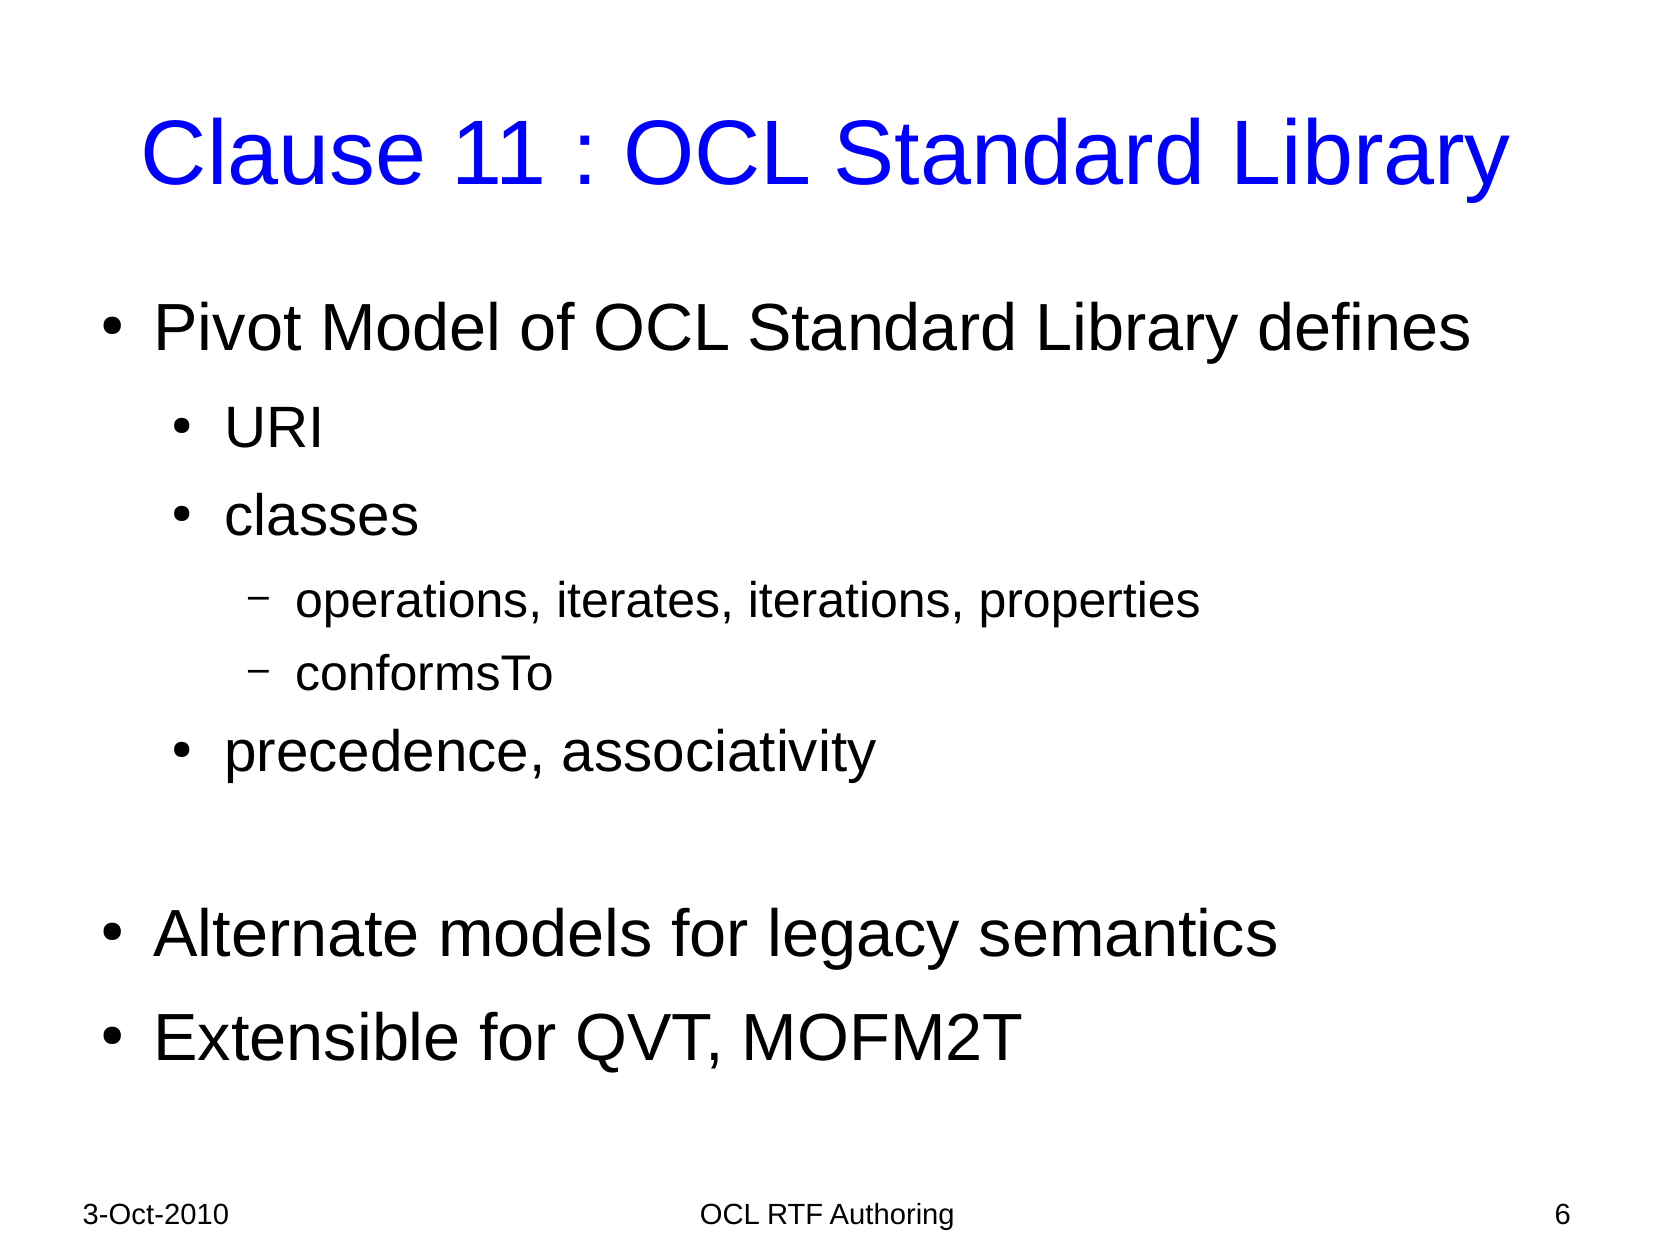

# Clause 11 : OCL Standard Library
Pivot Model of OCL Standard Library defines
URI
classes
operations, iterates, iterations, properties
conformsTo
precedence, associativity
Alternate models for legacy semantics
Extensible for QVT, MOFM2T
3-Oct-2010
OCL RTF Authoring
6